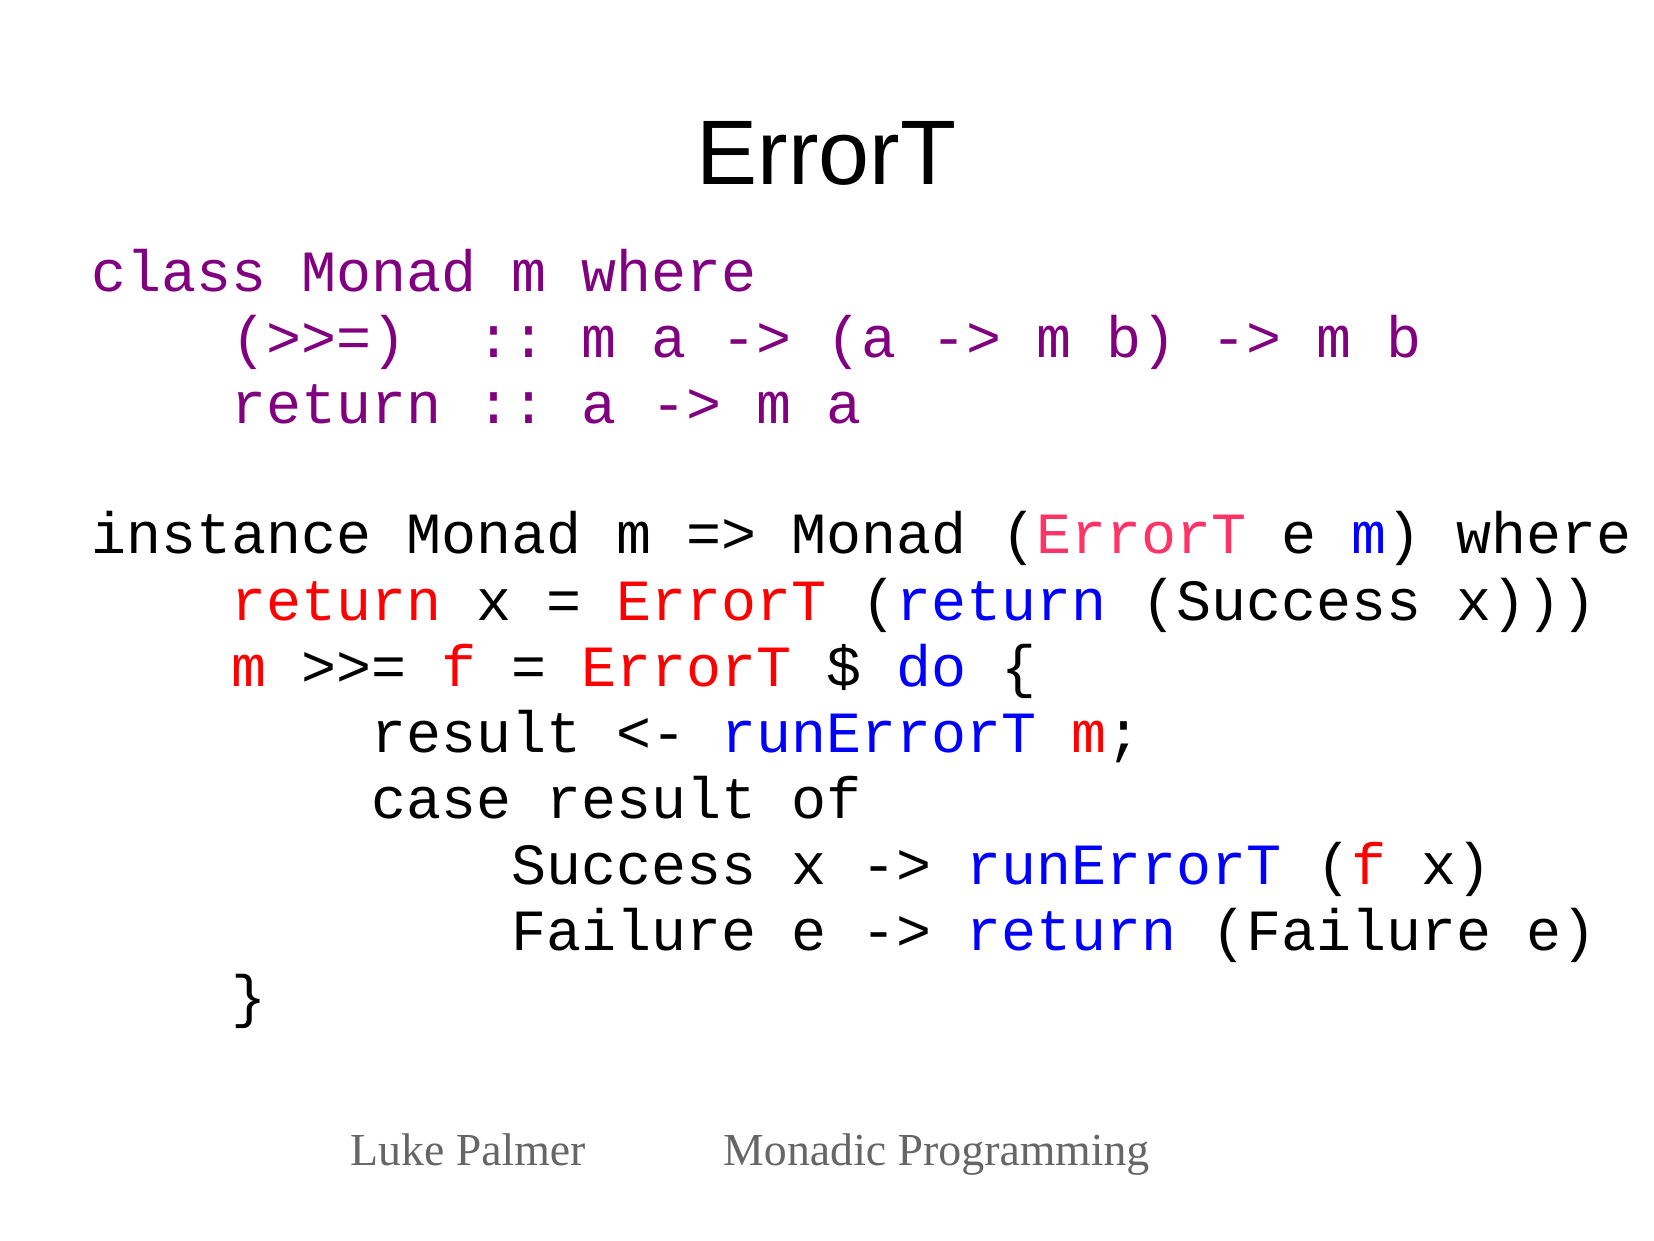

# ErrorT
class Monad m where
 (>>=) :: m a -> (a -> m b) -> m b
 return :: a -> m a
instance Monad m => Monad (ErrorT e m) where
 return x = ErrorT (return (Success x)))
 m >>= f = ErrorT $ do {
 result <- runErrorT m;
 case result of
 Success x -> runErrorT (f x)
 Failure e -> return (Failure e)
 }